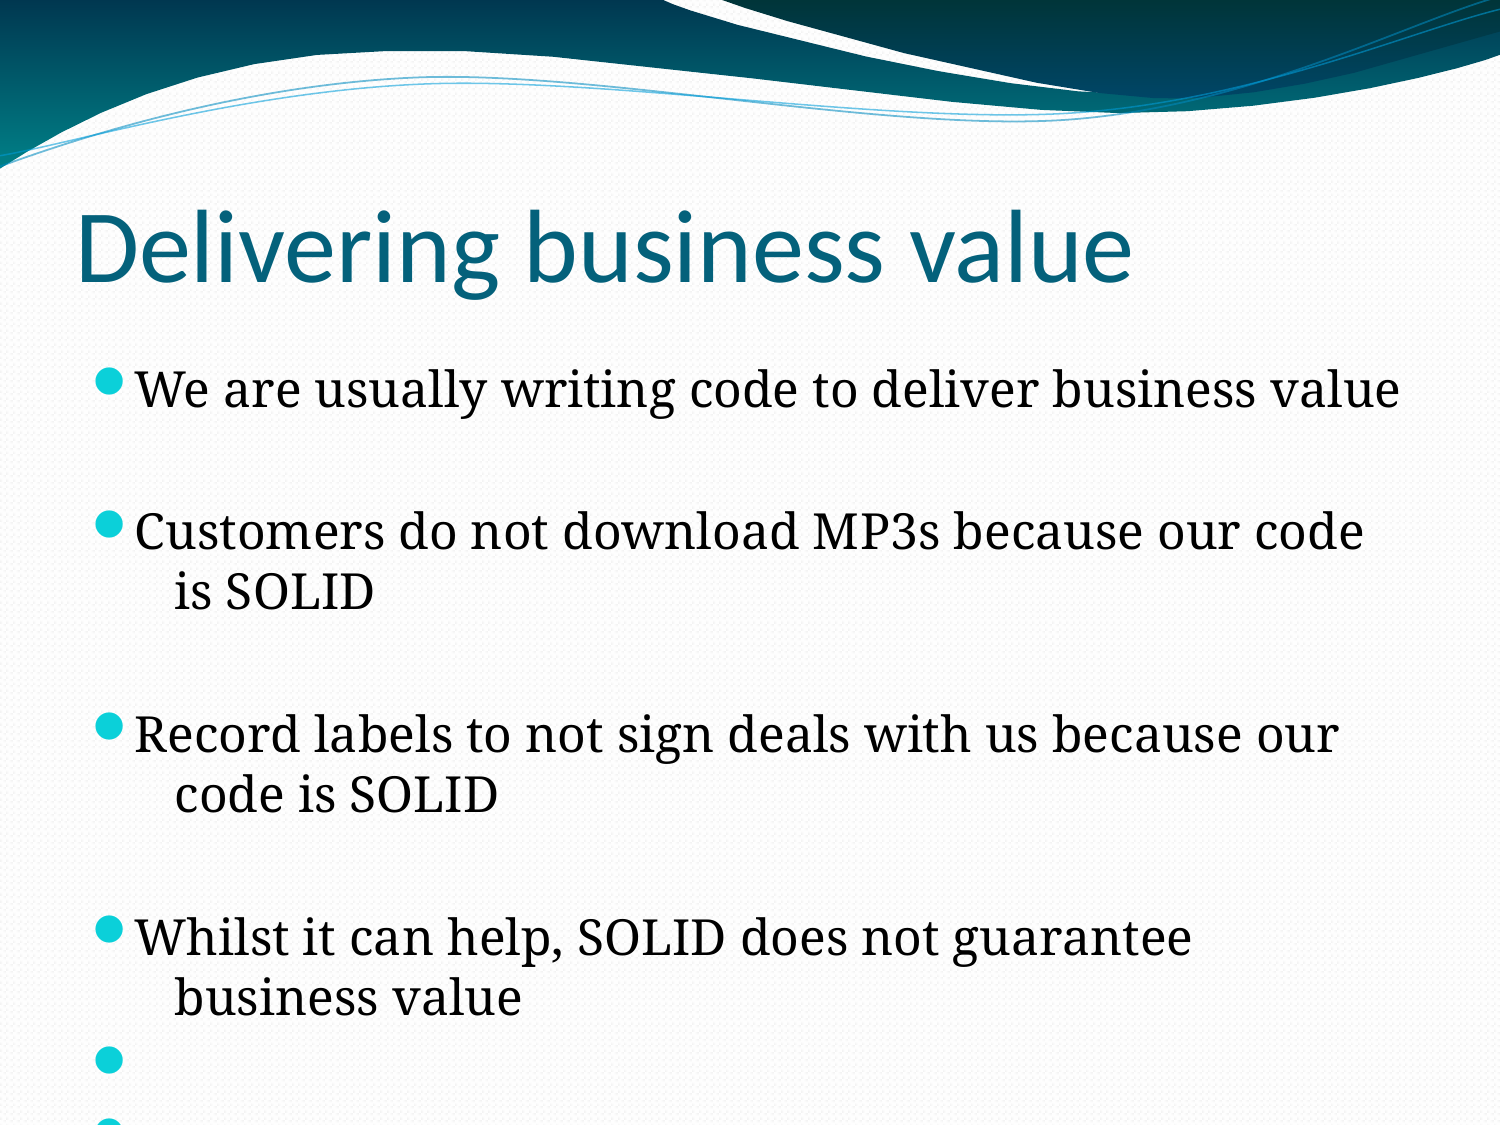

# Delivering business value
We are usually writing code to deliver business value
Customers do not download MP3s because our code is SOLID
Record labels to not sign deals with us because our code is SOLID
Whilst it can help, SOLID does not guarantee business value